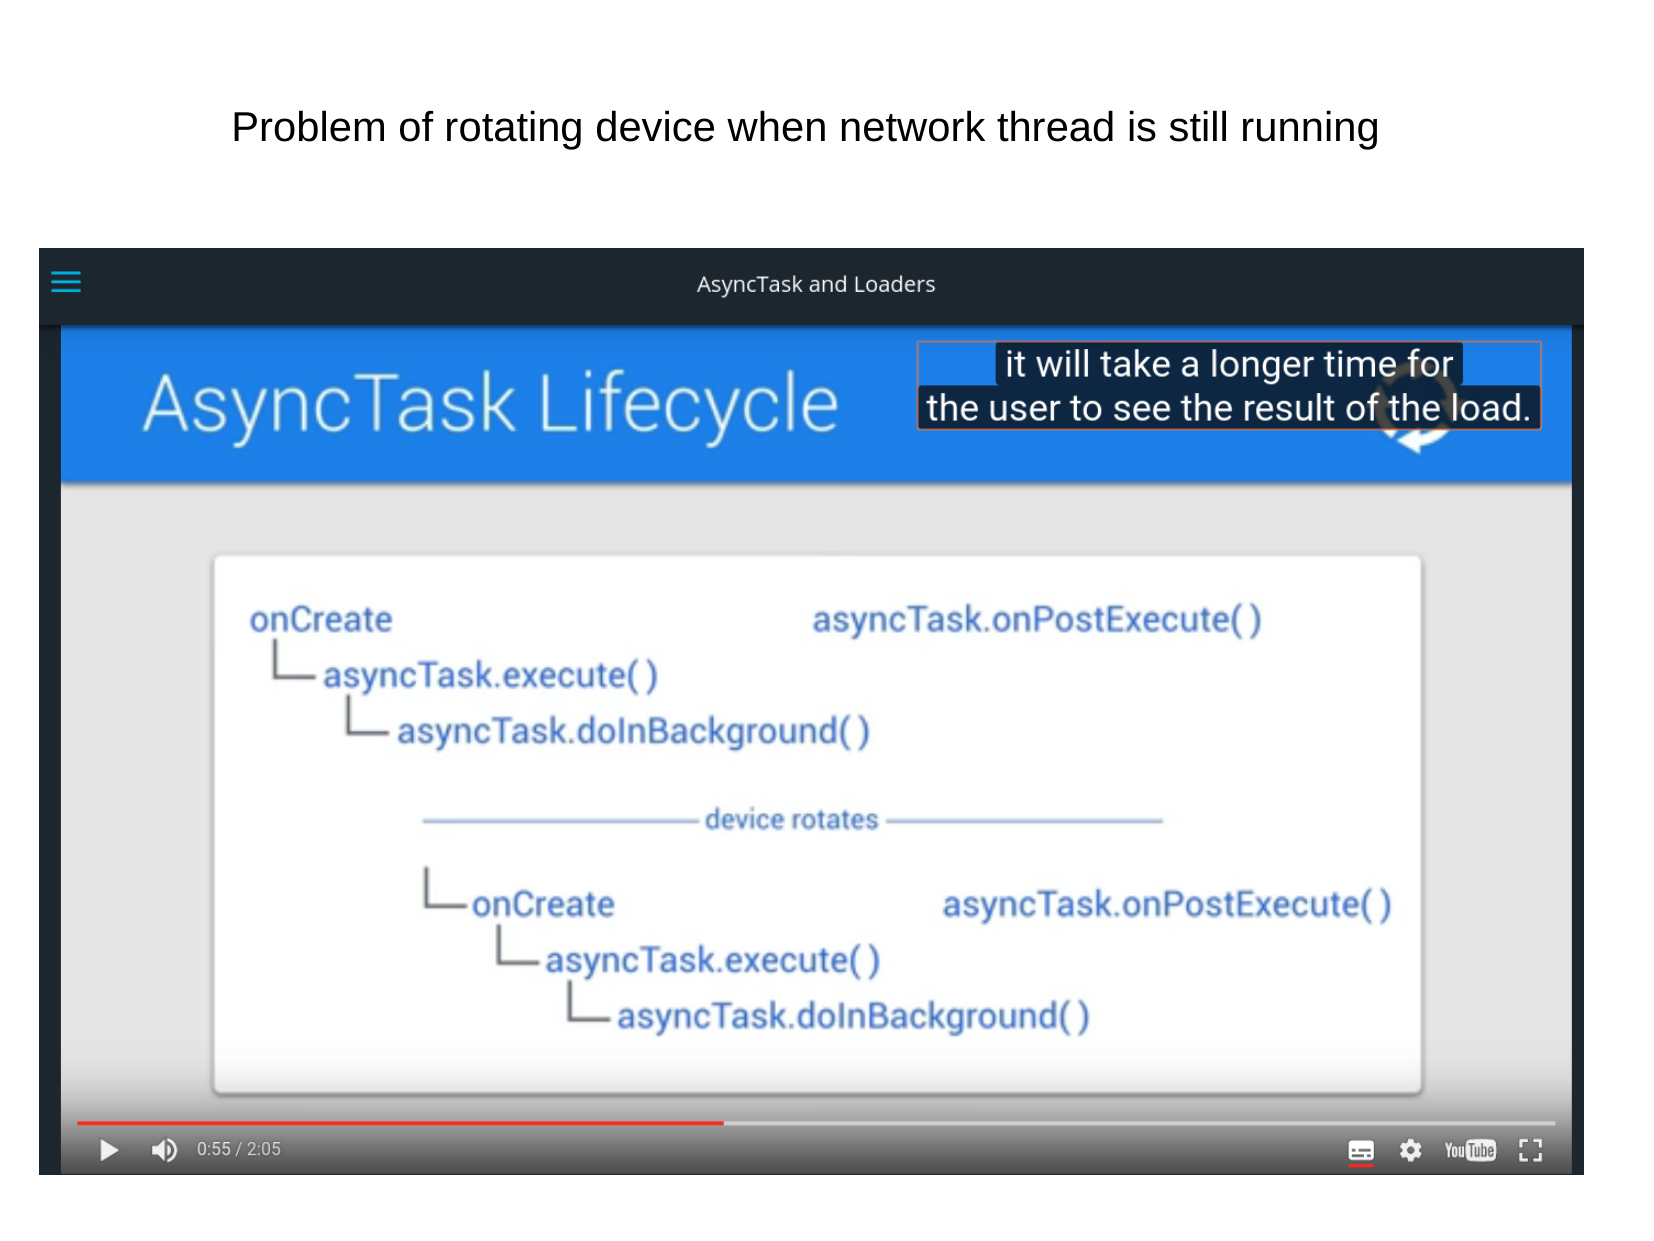

Problem of rotating device when network thread is still running